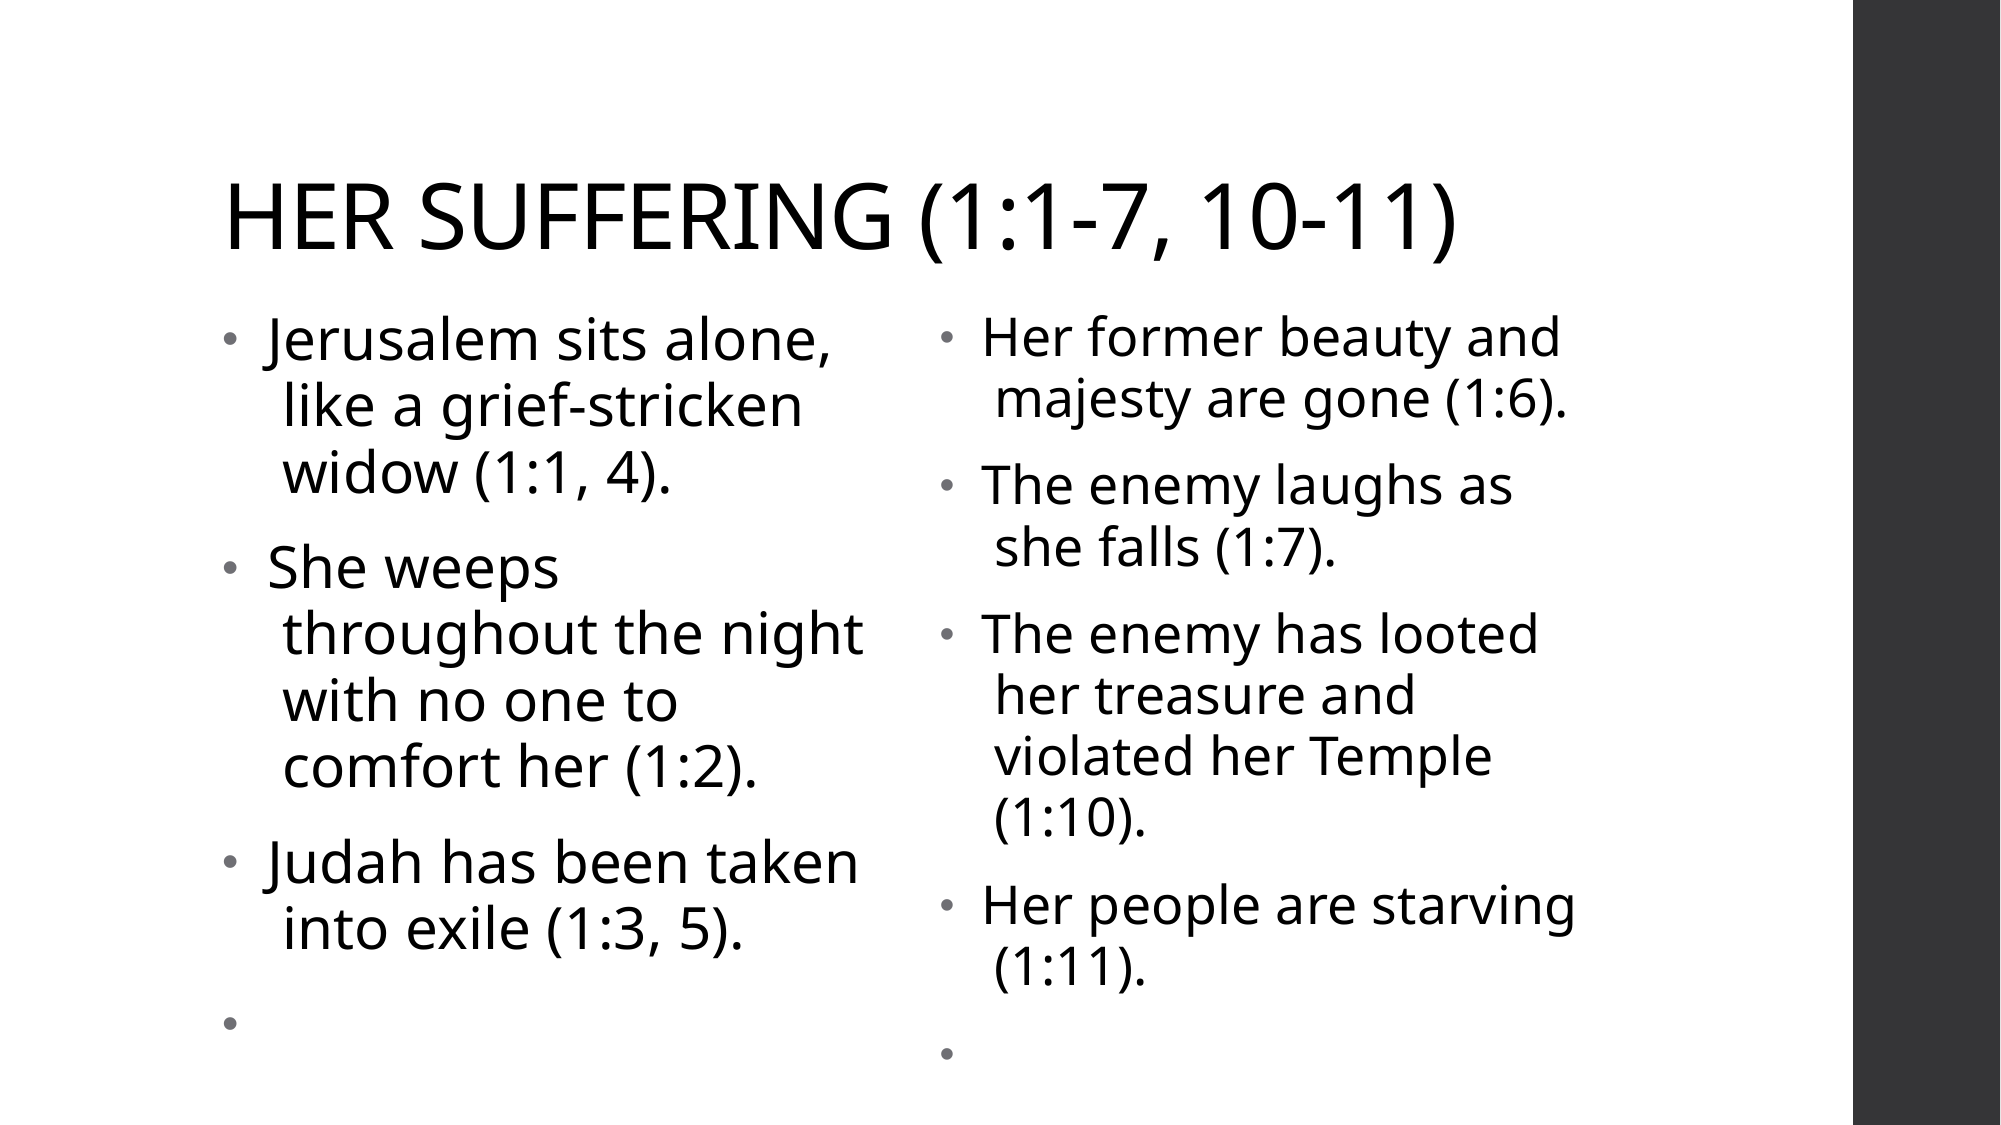

# HER SUFFERING (1:1-7, 10-11)
 Jerusalem sits alone, like a grief-stricken widow (1:1, 4).
 She weeps throughout the night with no one to comfort her (1:2).
 Judah has been taken into exile (1:3, 5).
 Her former beauty and majesty are gone (1:6).
 The enemy laughs as she falls (1:7).
 The enemy has looted her treasure and violated her Temple (1:10).
 Her people are starving (1:11).